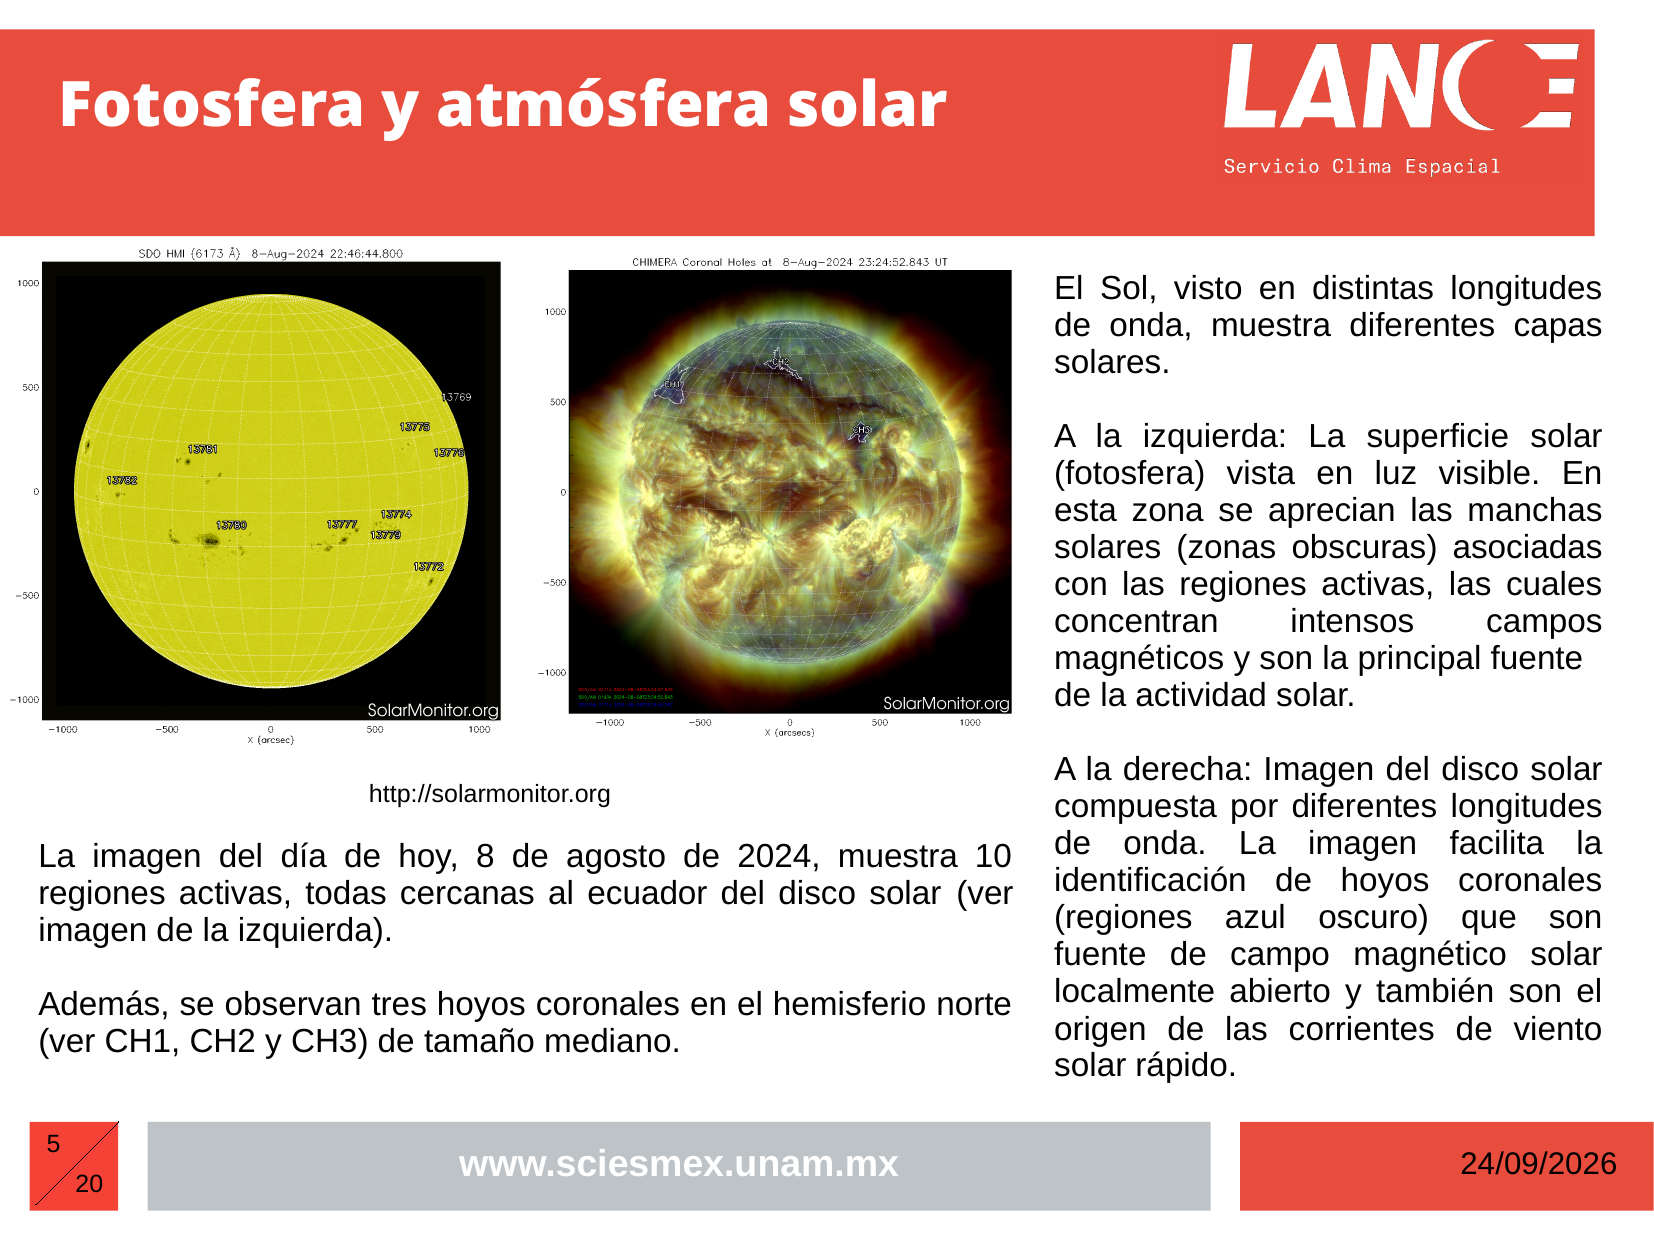

# Fotosfera y atmósfera solar
El Sol, visto en distintas longitudes de onda, muestra diferentes capas solares.
A la izquierda: La superficie solar (fotosfera) vista en luz visible. En esta zona se aprecian las manchas solares (zonas obscuras) asociadas con las regiones activas, las cuales concentran intensos campos magnéticos y son la principal fuente
de la actividad solar.
A la derecha: Imagen del disco solar compuesta por diferentes longitudes de onda. La imagen facilita la identificación de hoyos coronales (regiones azul oscuro) que son fuente de campo magnético solar localmente abierto y también son el origen de las corrientes de viento solar rápido.
http://solarmonitor.org
La imagen del día de hoy, 8 de agosto de 2024, muestra 10 regiones activas, todas cercanas al ecuador del disco solar (ver imagen de la izquierda).
Además, se observan tres hoyos coronales en el hemisferio norte (ver CH1, CH2 y CH3) de tamaño mediano.
www.sciesmex.unam.mx
20